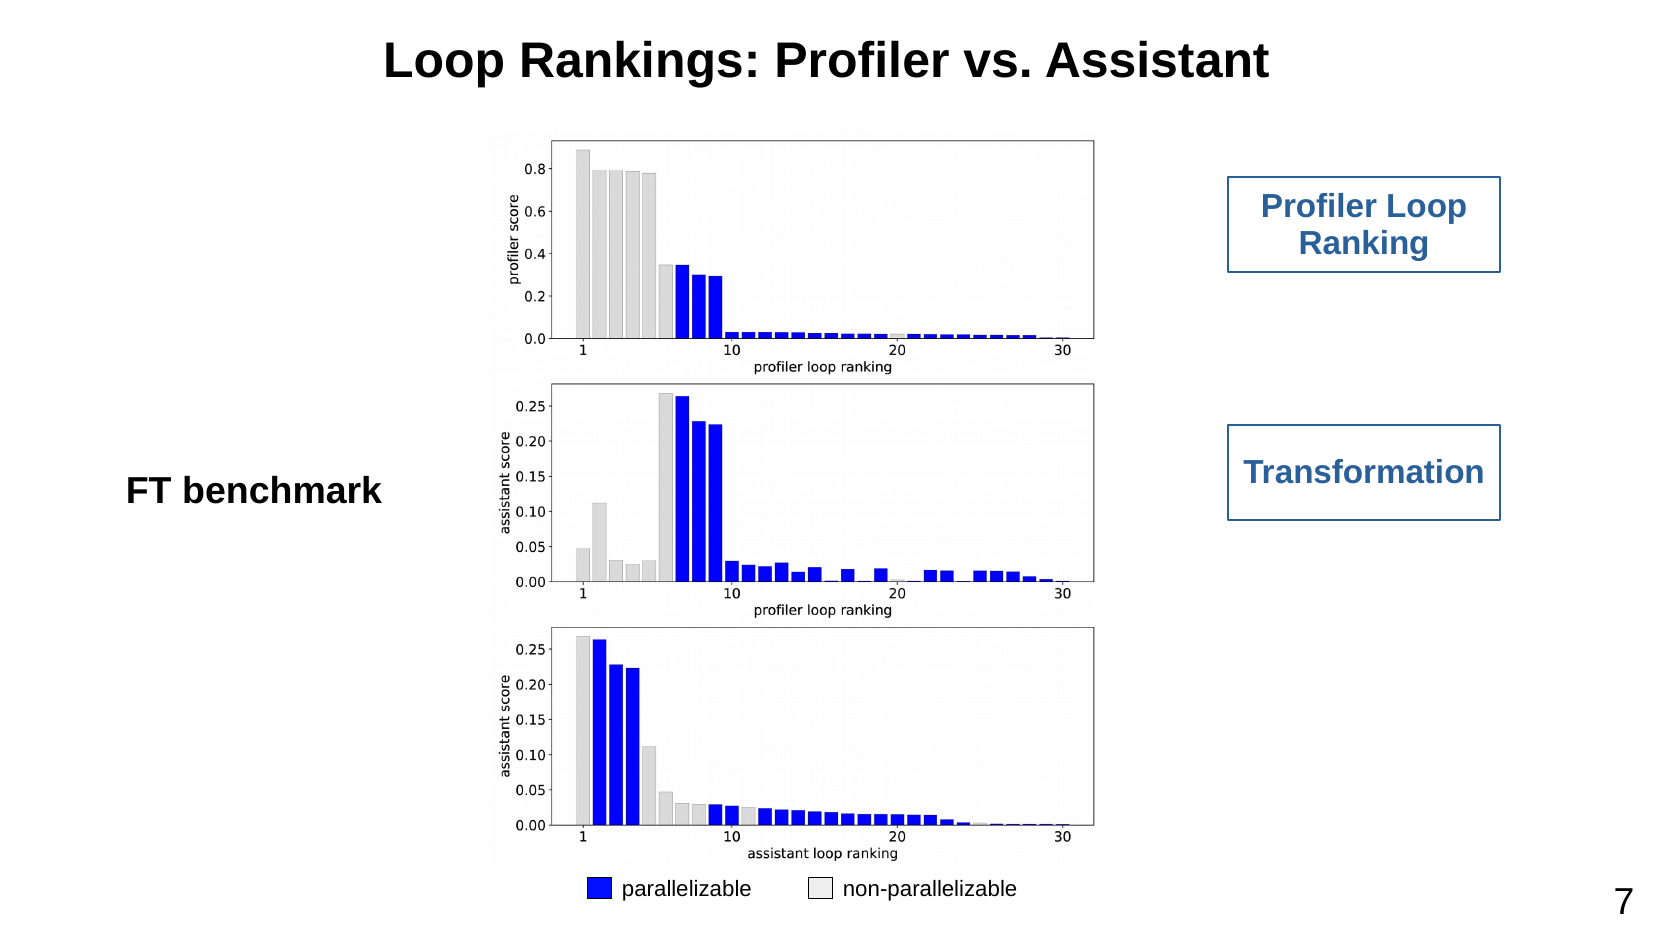

Loop Rankings: Profiler vs. Assistant
FT benchmark
Profiler Loop
Ranking
Transformation
7